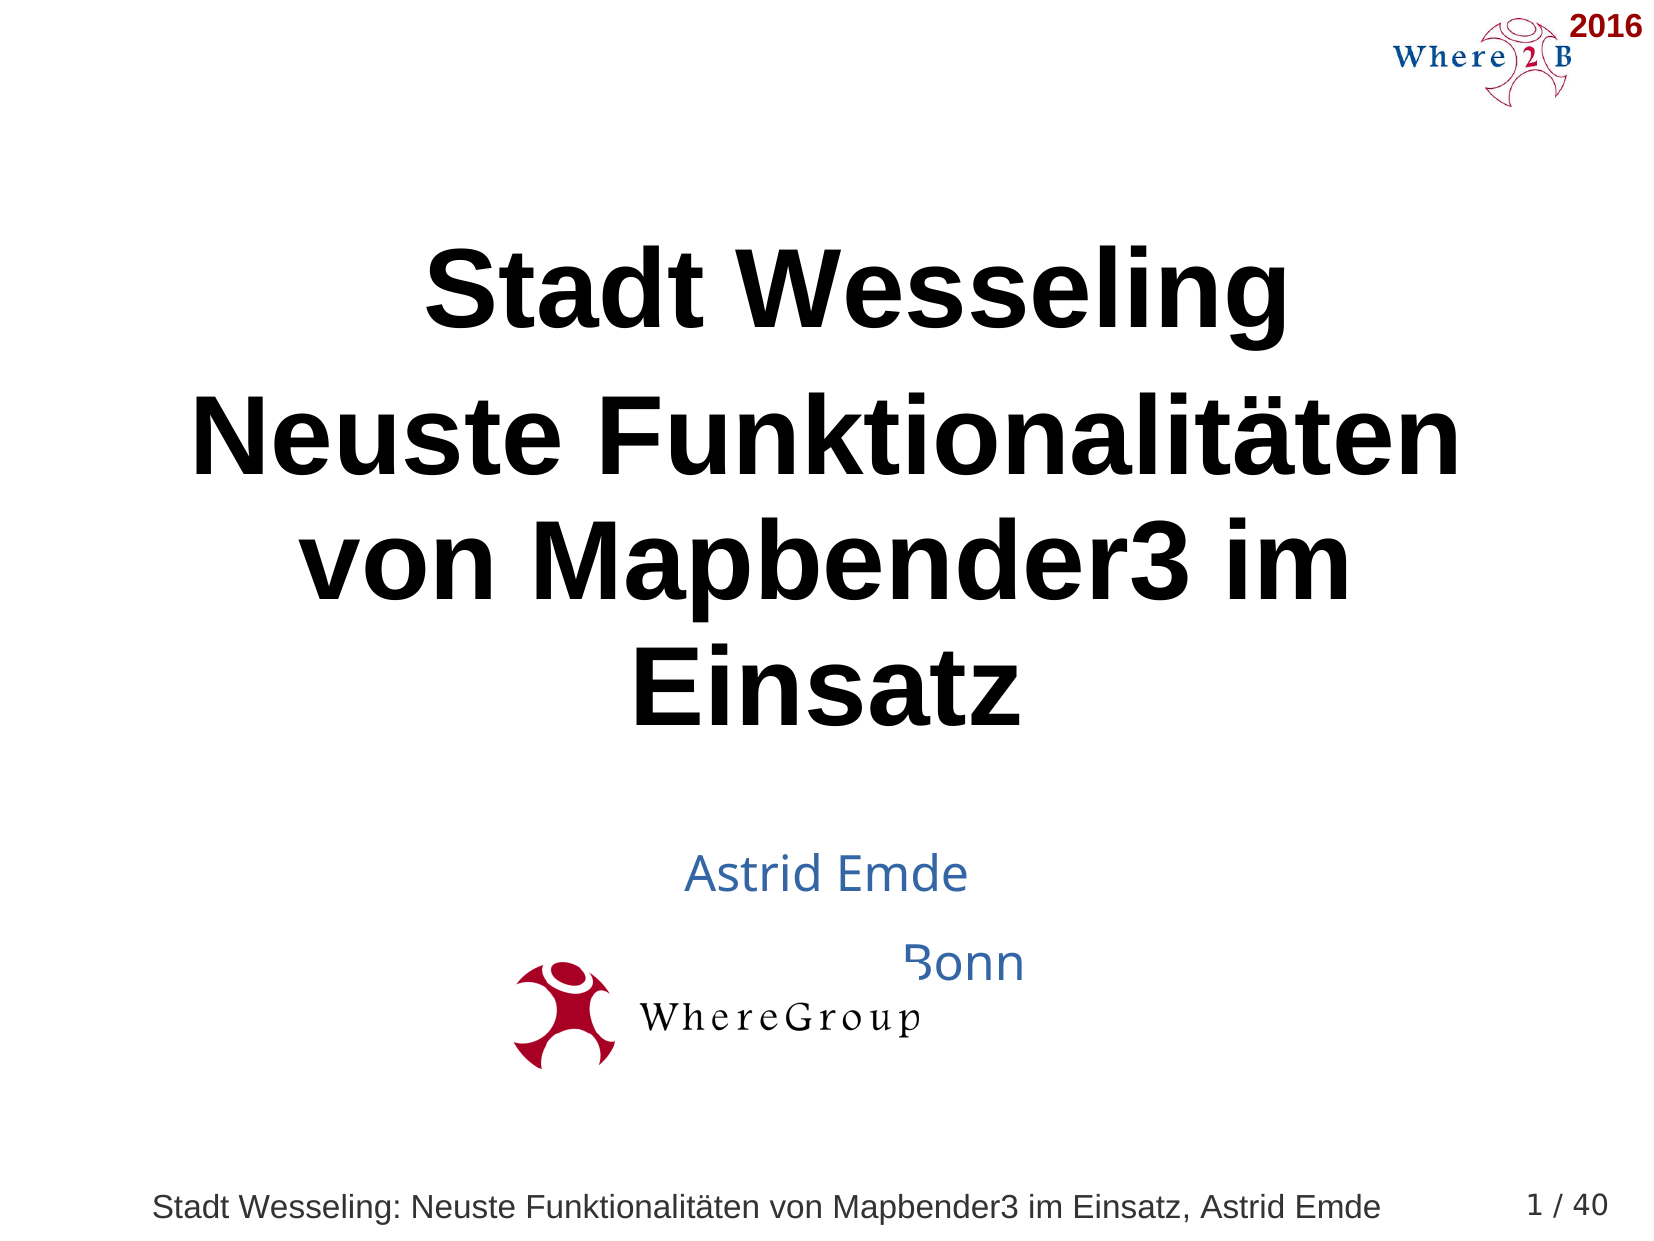

Stadt Wesseling
Neuste Funktionalitäten von Mapbender3 im Einsatz
Astrid Emde
 Bonn